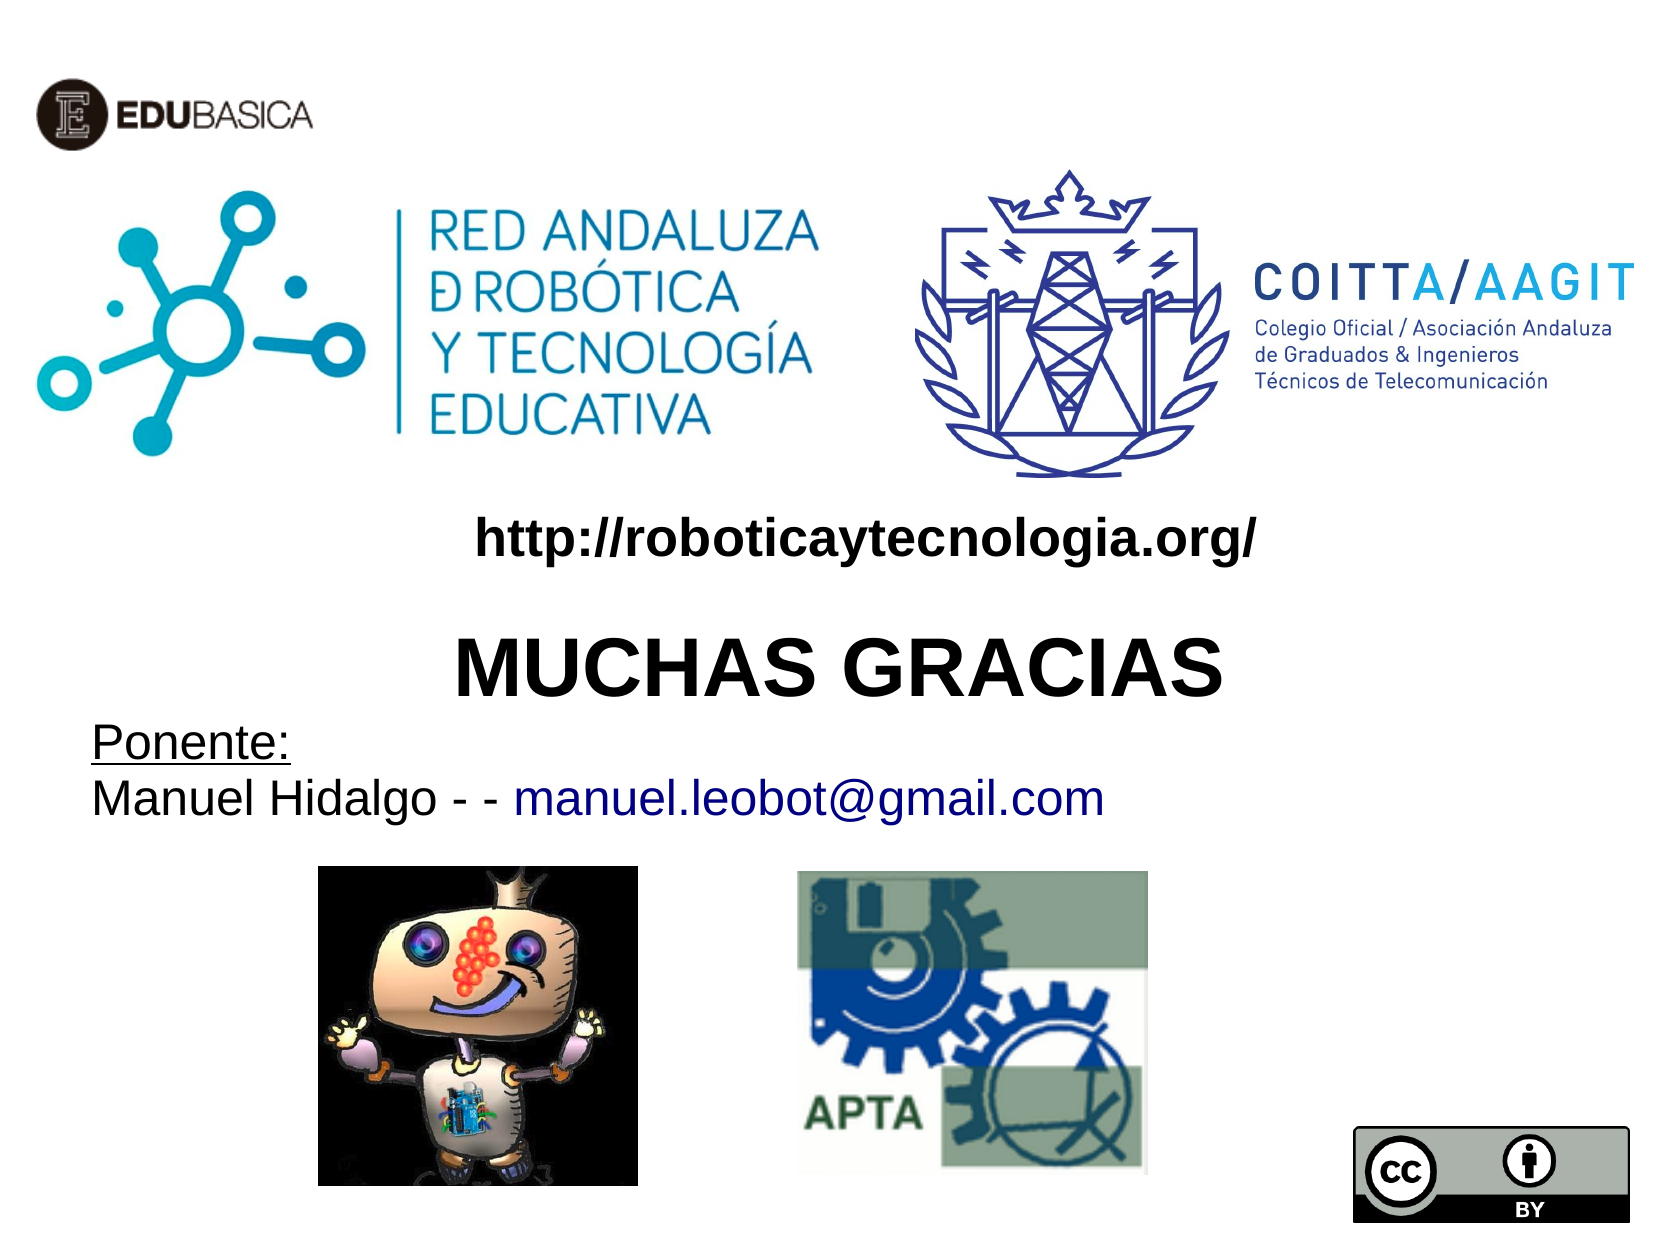

http://roboticaytecnologia.org/
 MUCHAS GRACIAS
Ponente:
Manuel Hidalgo - - manuel.leobot@gmail.com